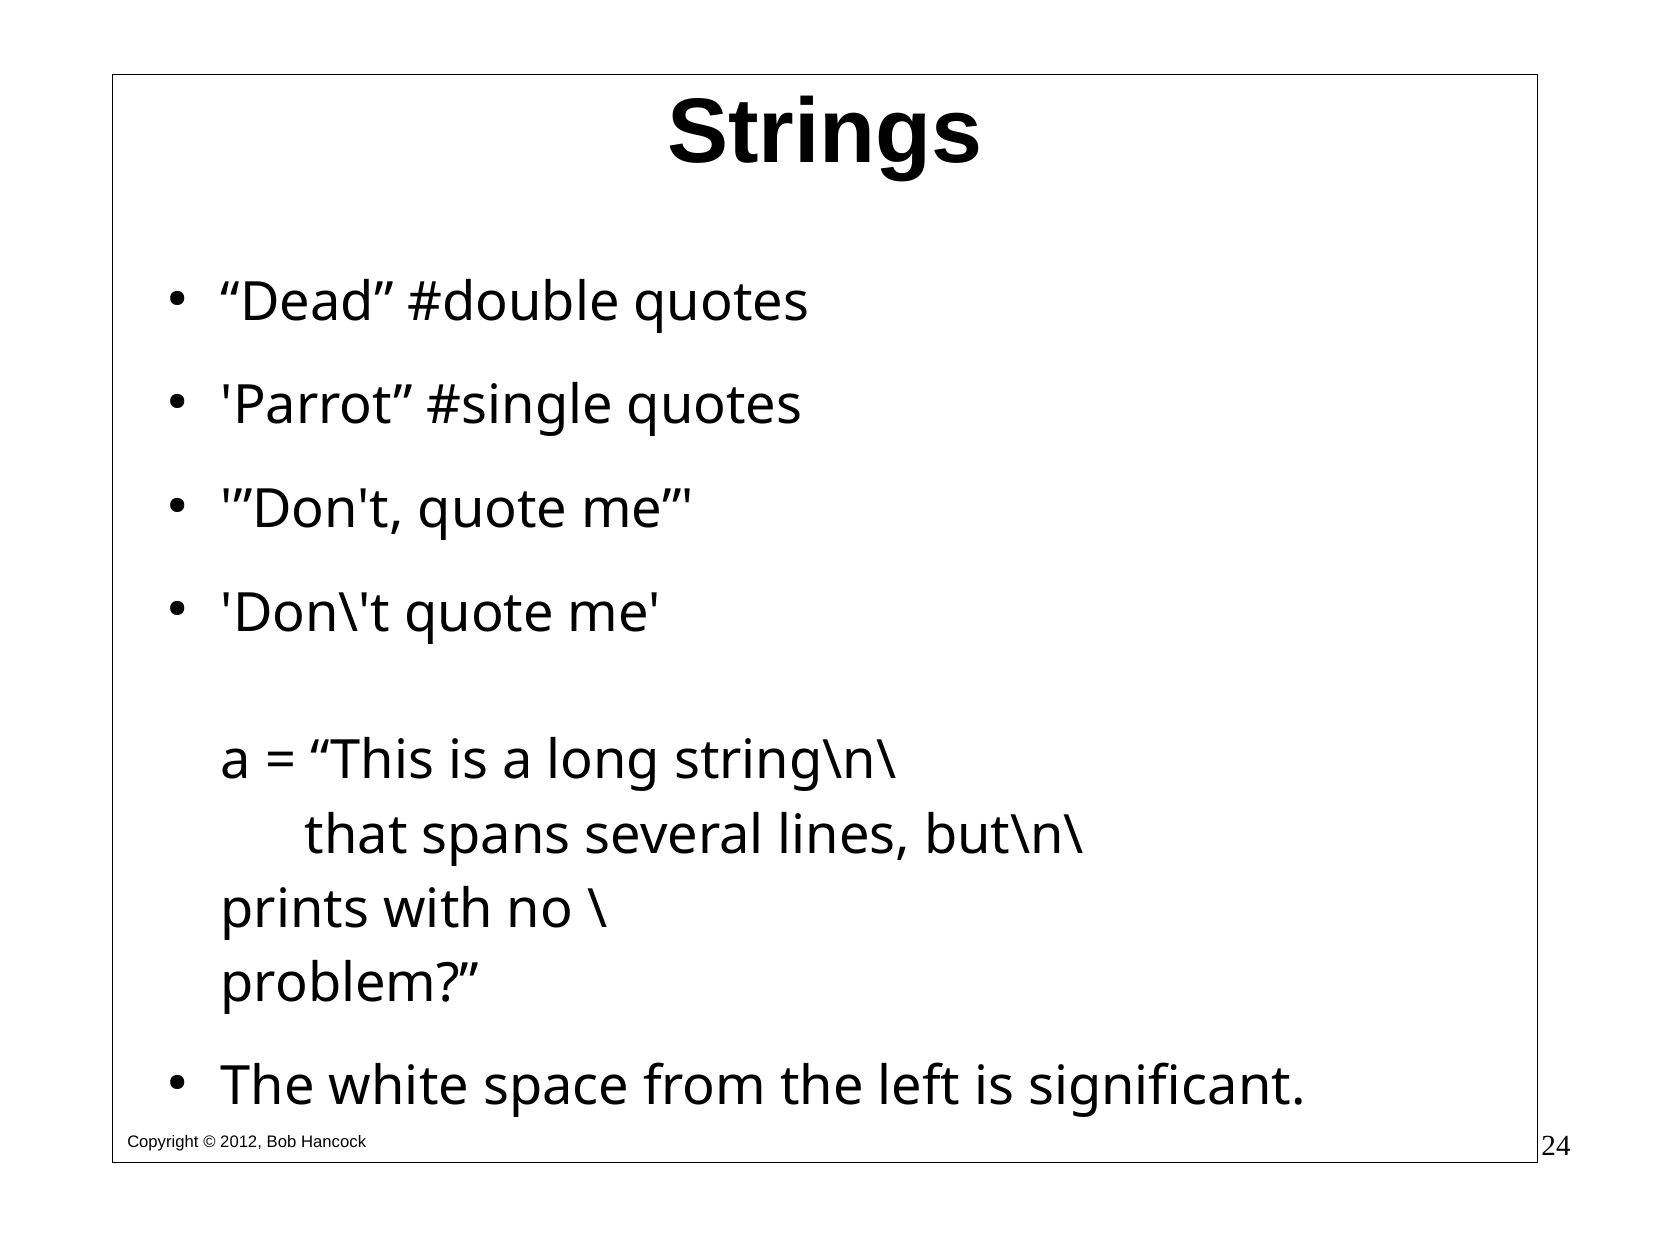

# Strings
“Dead” #double quotes
'Parrot” #single quotes
'”Don't, quote me”'
'Don\'t quote me'
a = “This is a long string\n\
 that spans several lines, but\n\
prints with no \
problem?”
The white space from the left is significant.
Copyright © 2012, Bob Hancock
24